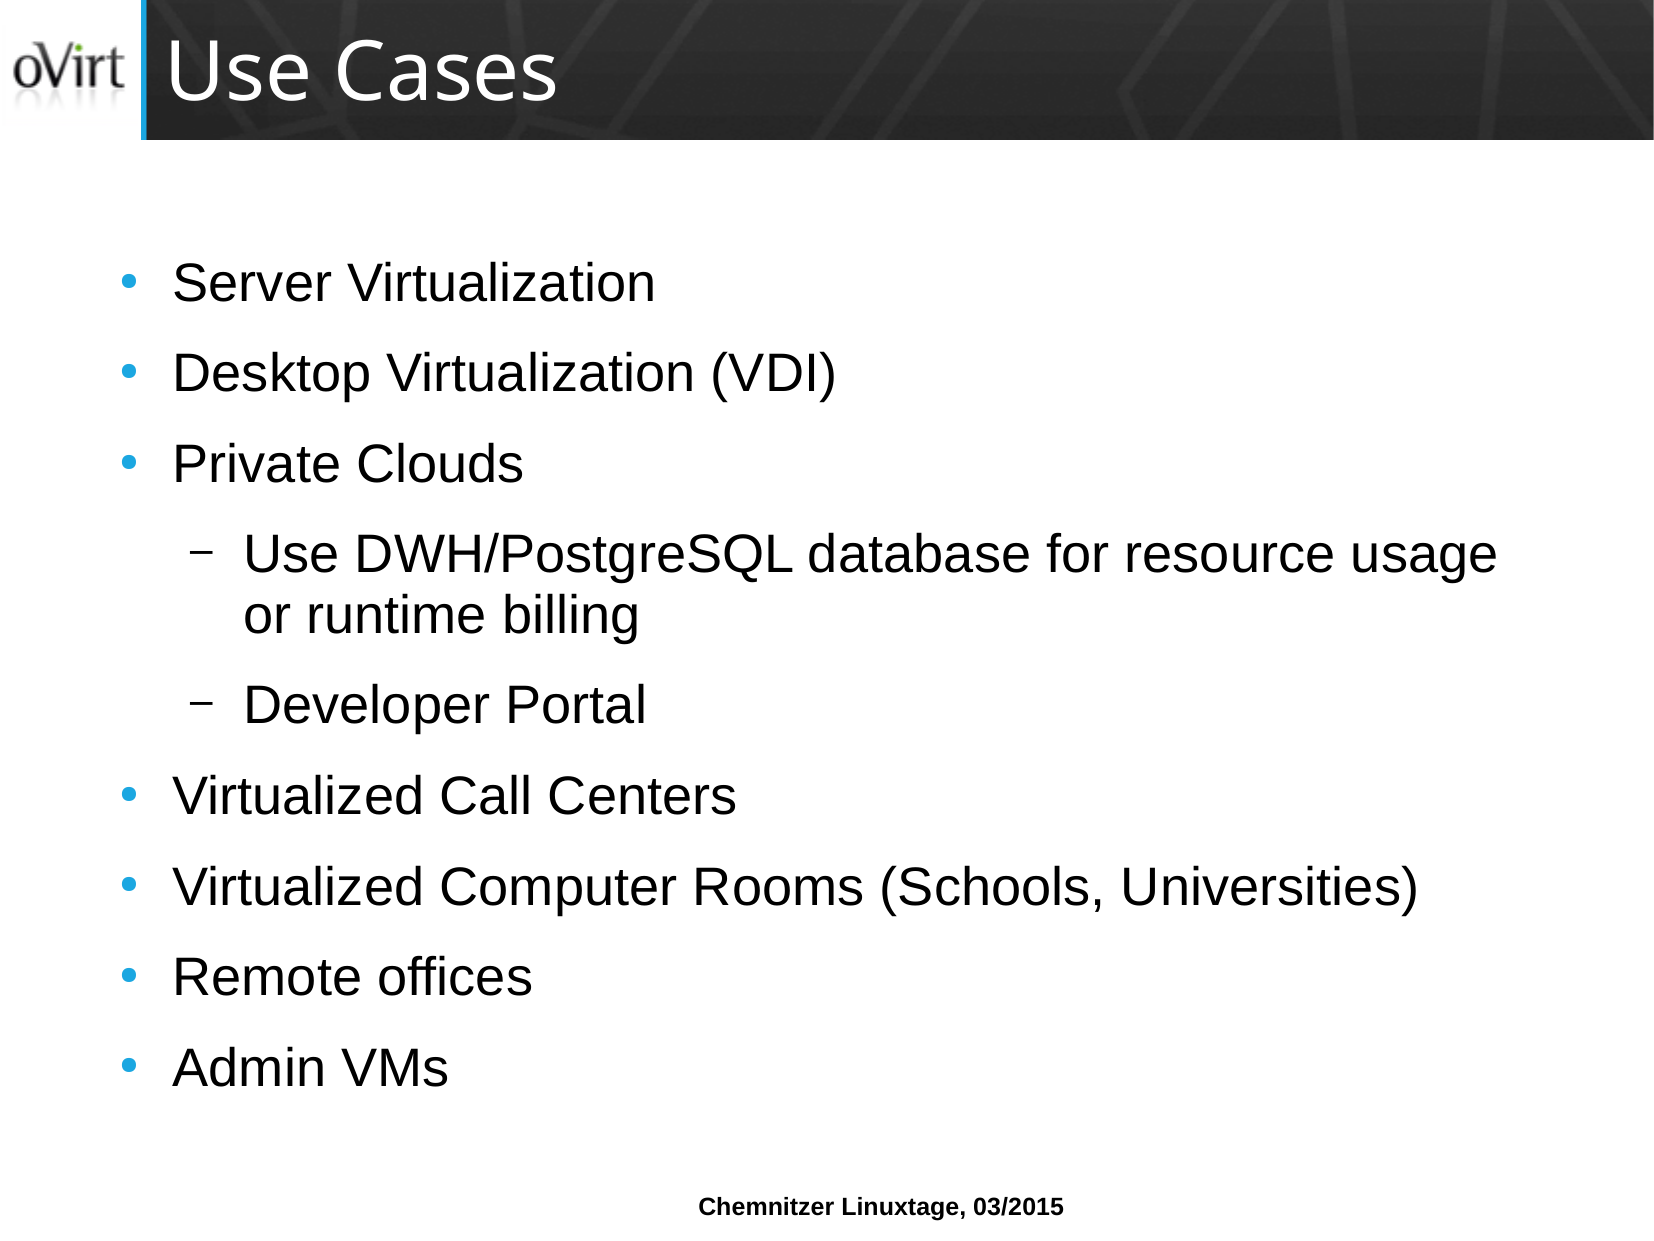

# Use Cases
Server Virtualization
Desktop Virtualization (VDI)
Private Clouds
Use DWH/PostgreSQL database for resource usage or runtime billing
Developer Portal
Virtualized Call Centers
Virtualized Computer Rooms (Schools, Universities)
Remote offices
Admin VMs